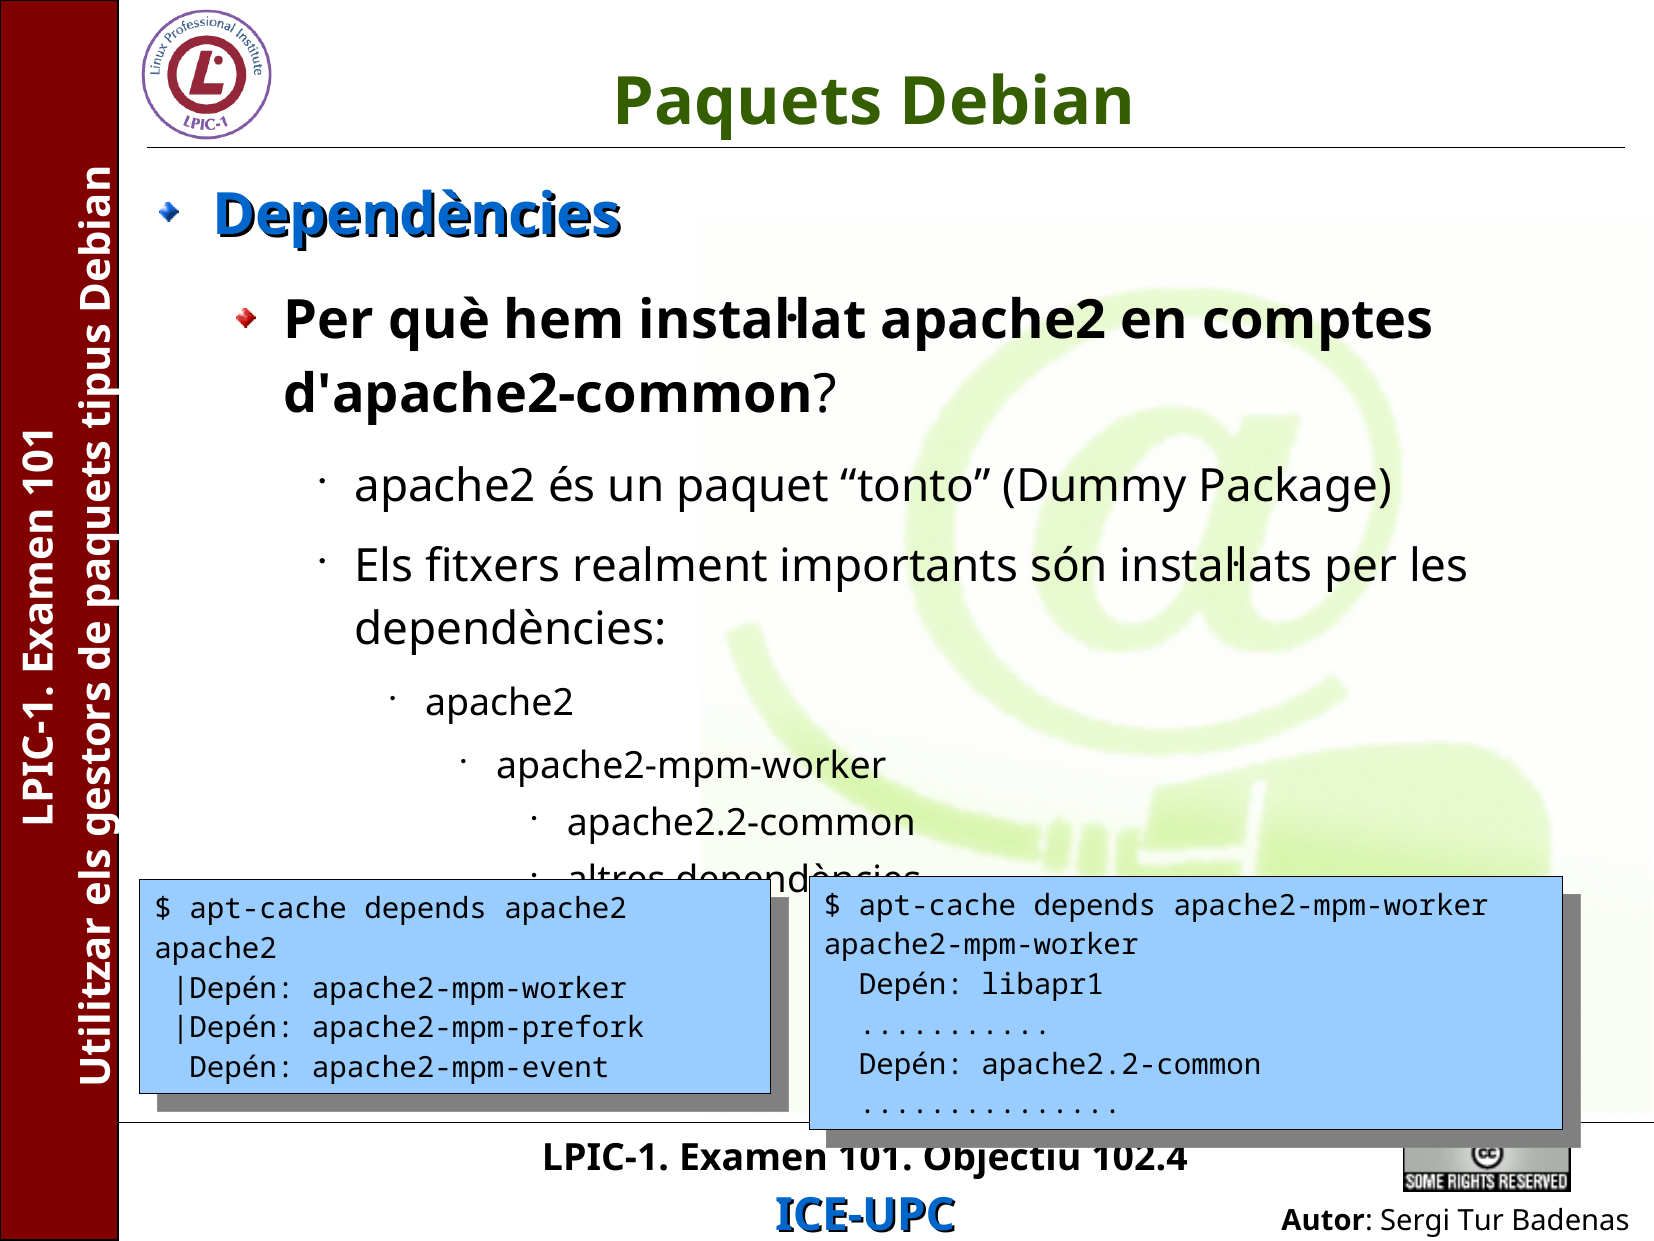

# Paquets Debian
Dependències
Per què hem instal·lat apache2 en comptes d'apache2-common?
apache2 és un paquet “tonto” (Dummy Package)
Els fitxers realment importants són instal·lats per les dependències:
apache2
apache2-mpm-worker
apache2.2-common
altres dependències............
$ apt-cache depends apache2-mpm-worker
apache2-mpm-worker
 Depén: libapr1
 ...........
 Depén: apache2.2-common
 ...............
$ apt-cache depends apache2
apache2
 |Depén: apache2-mpm-worker
 |Depén: apache2-mpm-prefork
 Depén: apache2-mpm-event